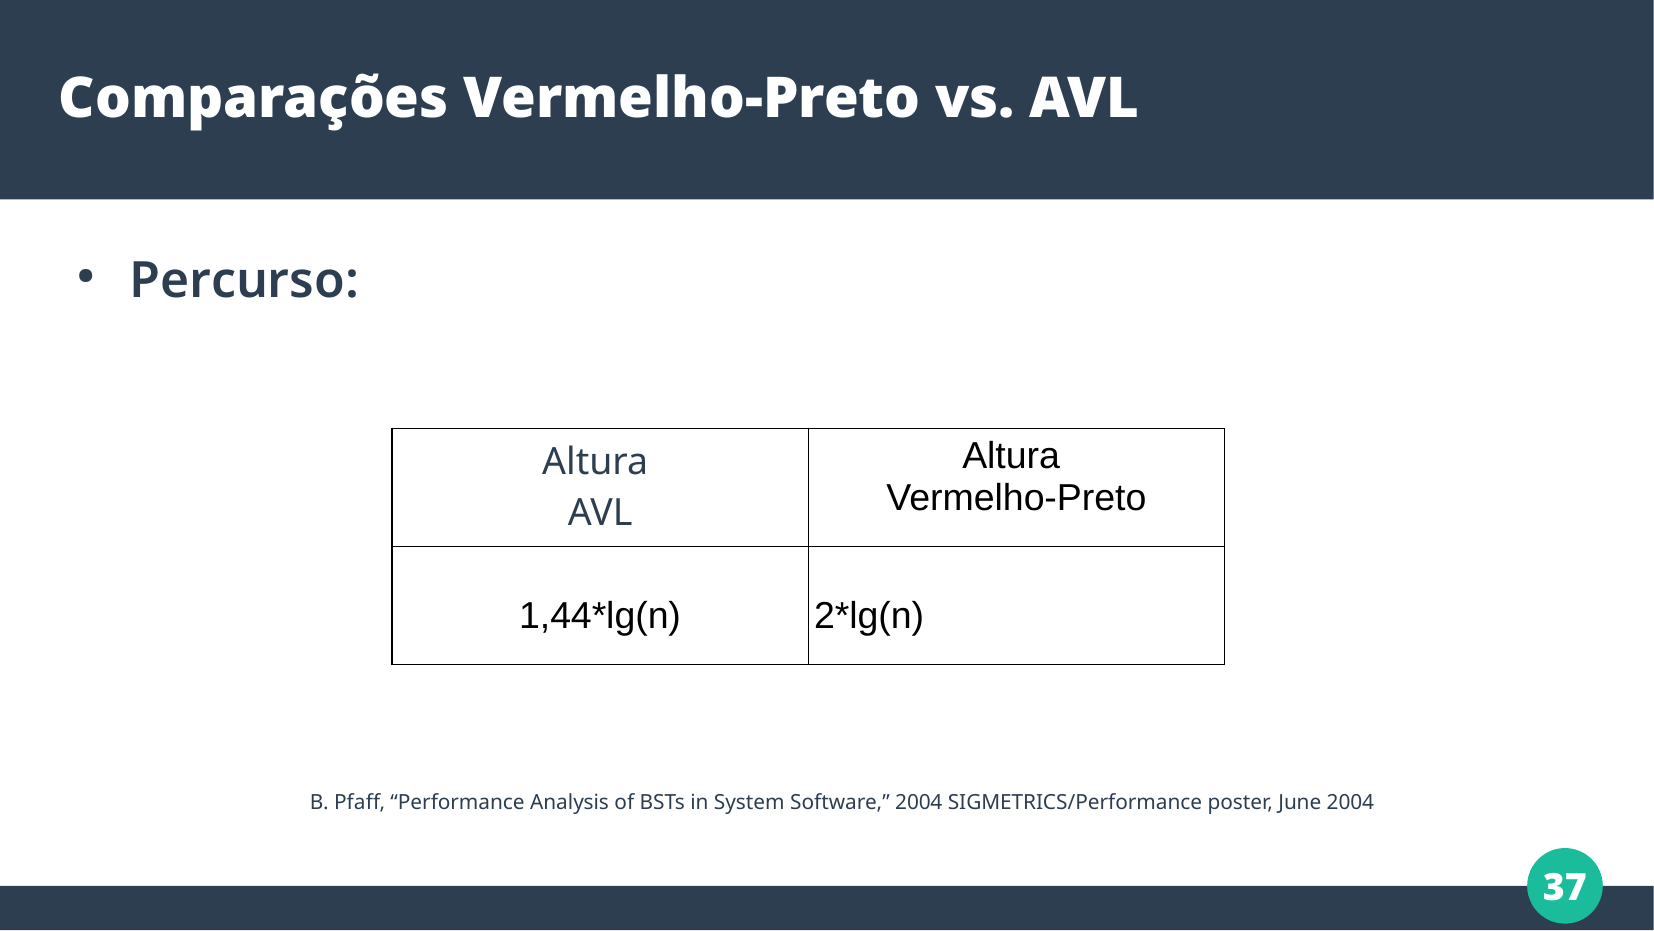

# Comparações Vermelho-Preto vs. AVL
Percurso:
| Altura AVL | Altura Vermelho-Preto |
| --- | --- |
| 1,44\*lg(n) | 2\*lg(n) |
B. Pfaff, “Performance Analysis of BSTs in System Software,” 2004 SIGMETRICS/Performance poster, June 2004